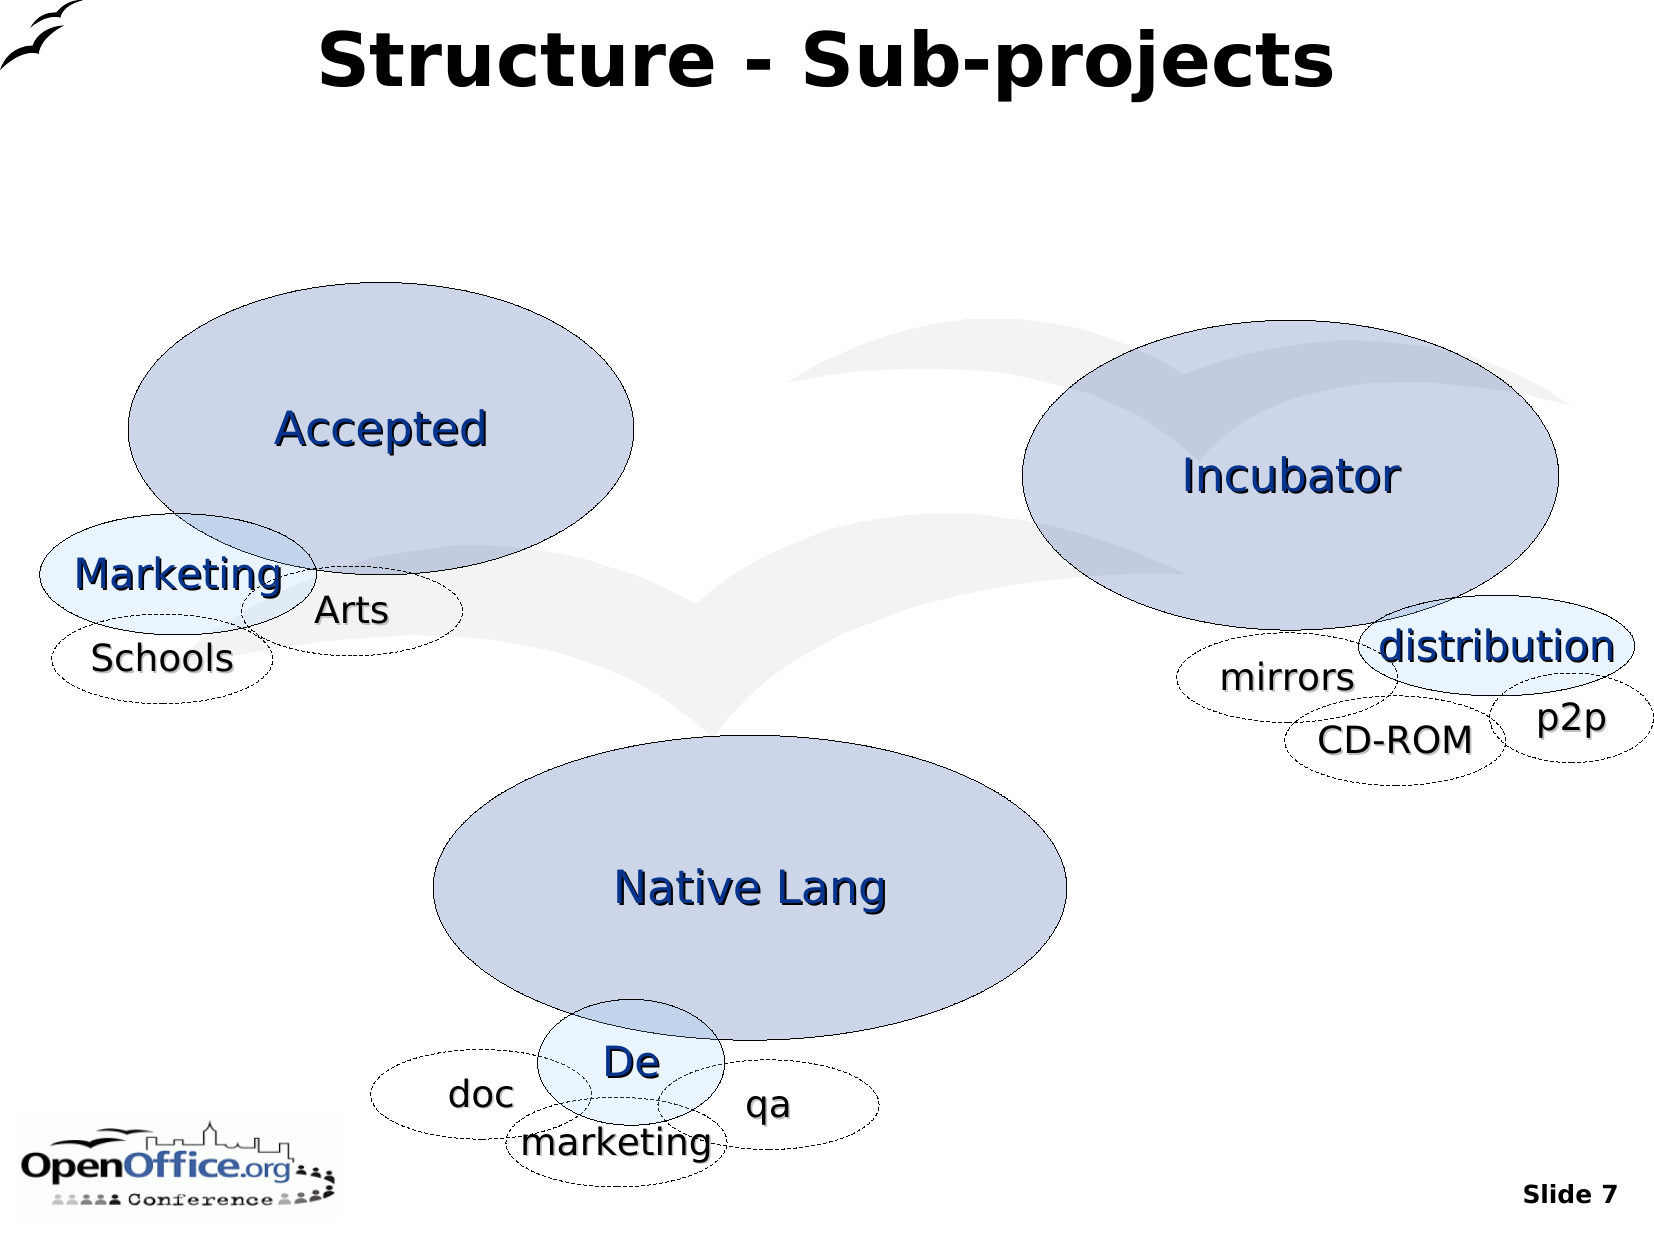

# Structure - Sub-projects
Accepted
Incubator
Native Lang
Marketing
Arts
Schools
distribution
mirrors
p2p
CD-ROM
De
doc
qa
marketing